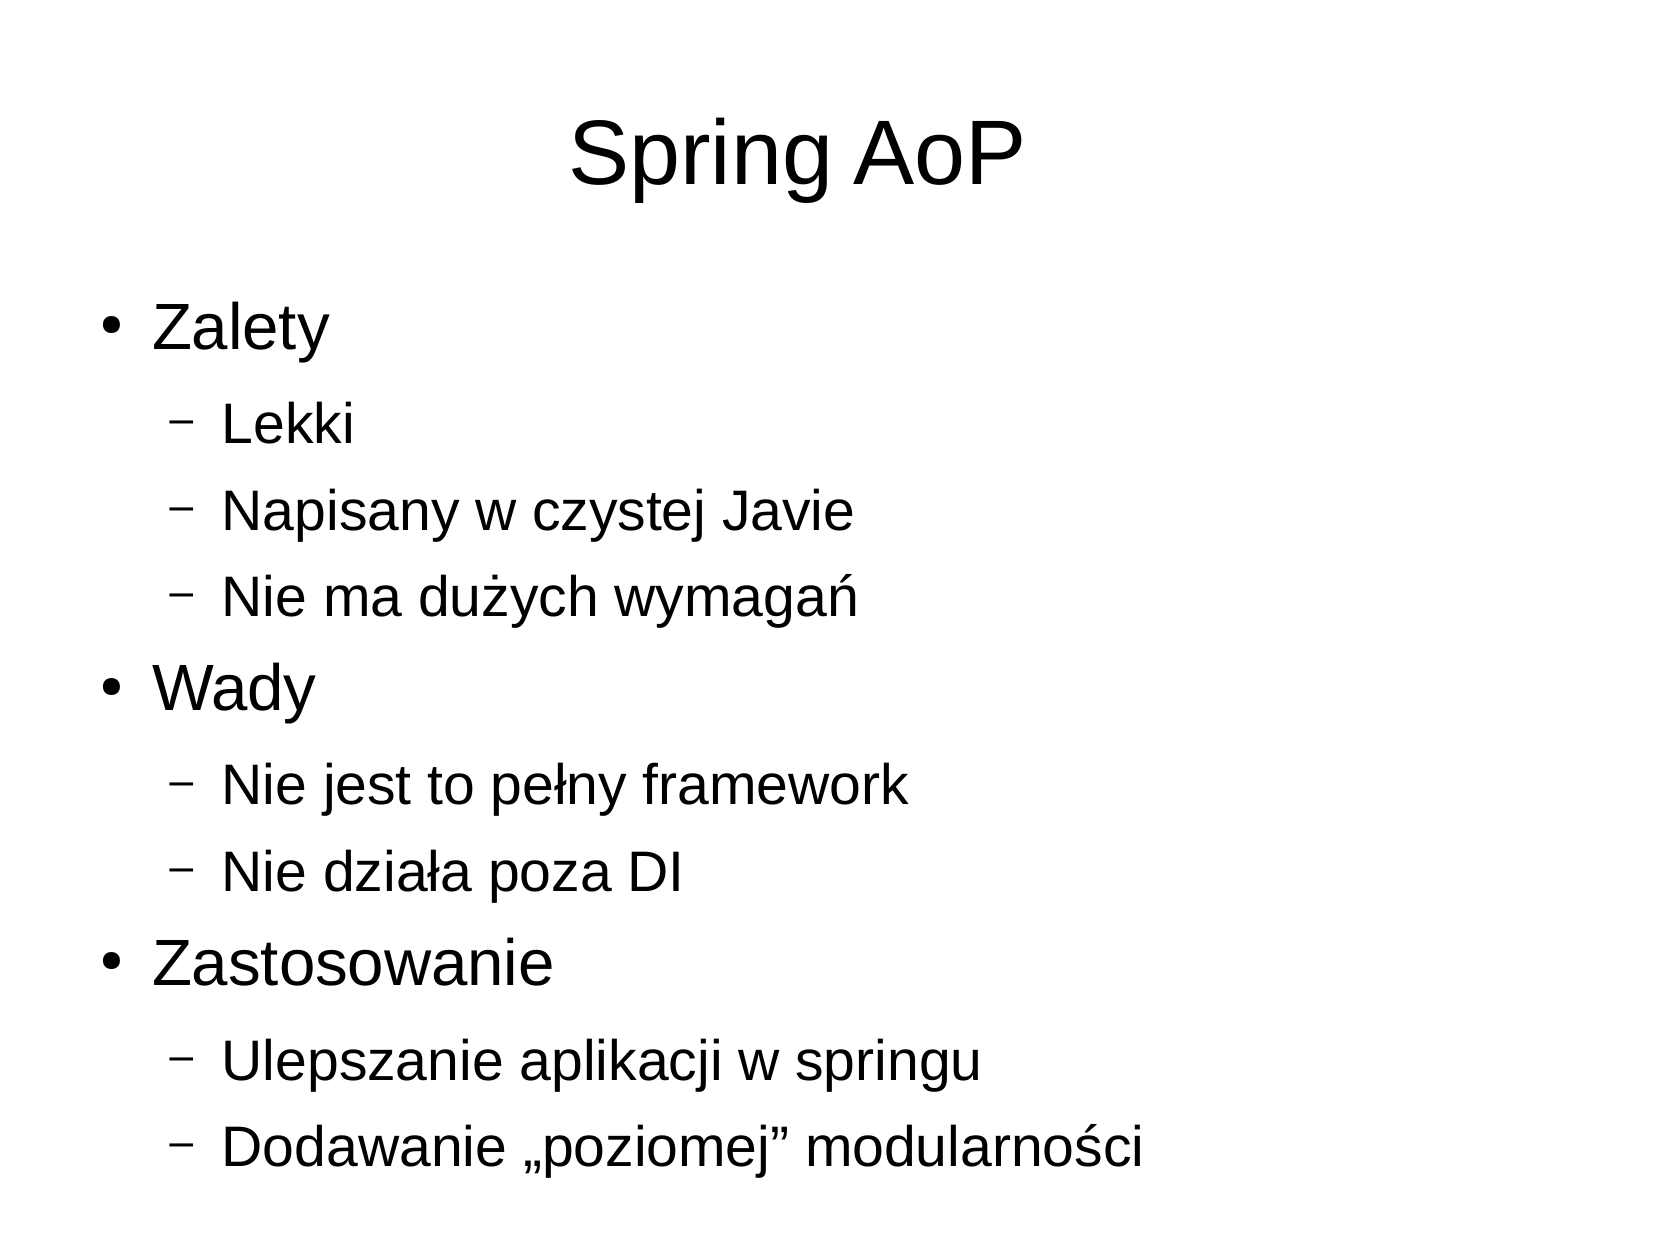

# Spring AoP
Zalety
Lekki
Napisany w czystej Javie
Nie ma dużych wymagań
Wady
Nie jest to pełny framework
Nie działa poza DI
Zastosowanie
Ulepszanie aplikacji w springu
Dodawanie „poziomej” modularności